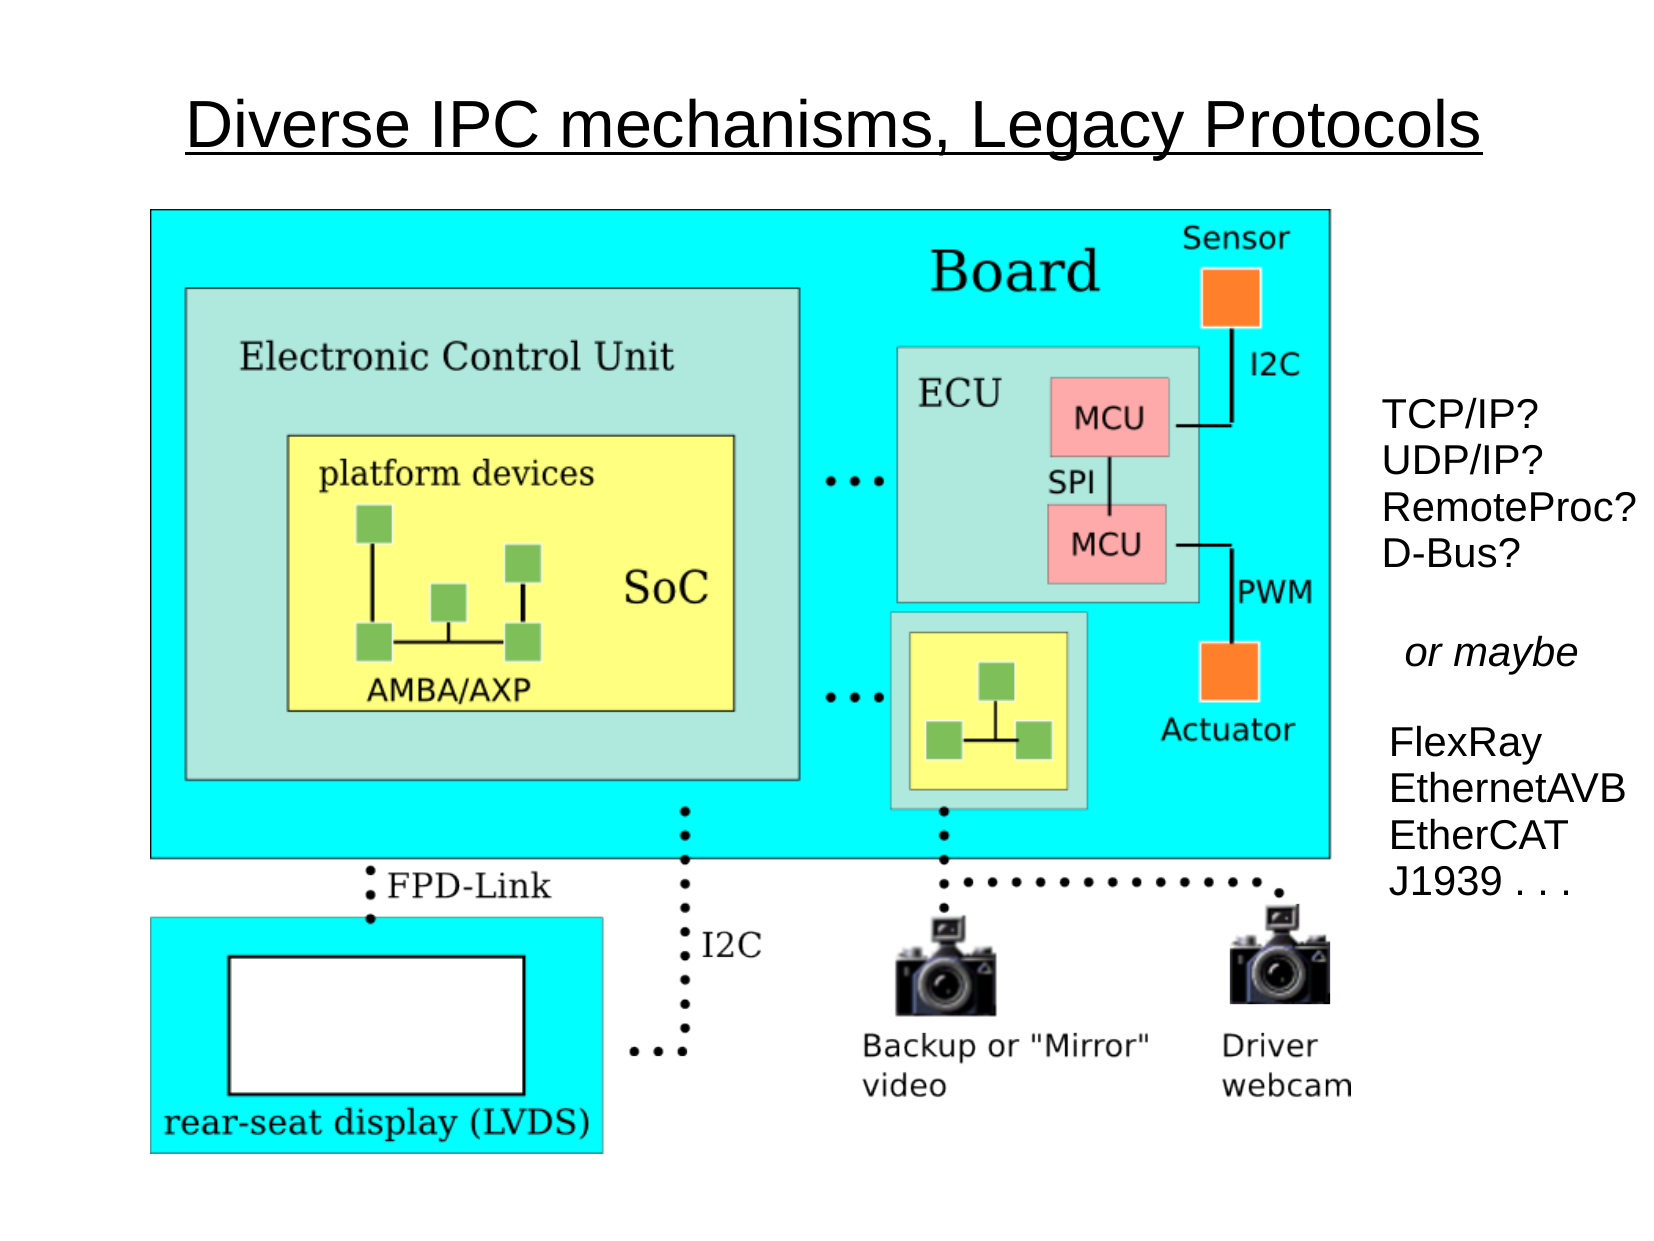

# Diverse IPC mechanisms, Legacy Protocols
TCP/IP?
UDP/IP?
RemoteProc?
D-Bus?
or maybe
FlexRay
EthernetAVB
EtherCAT
J1939 . . .
11